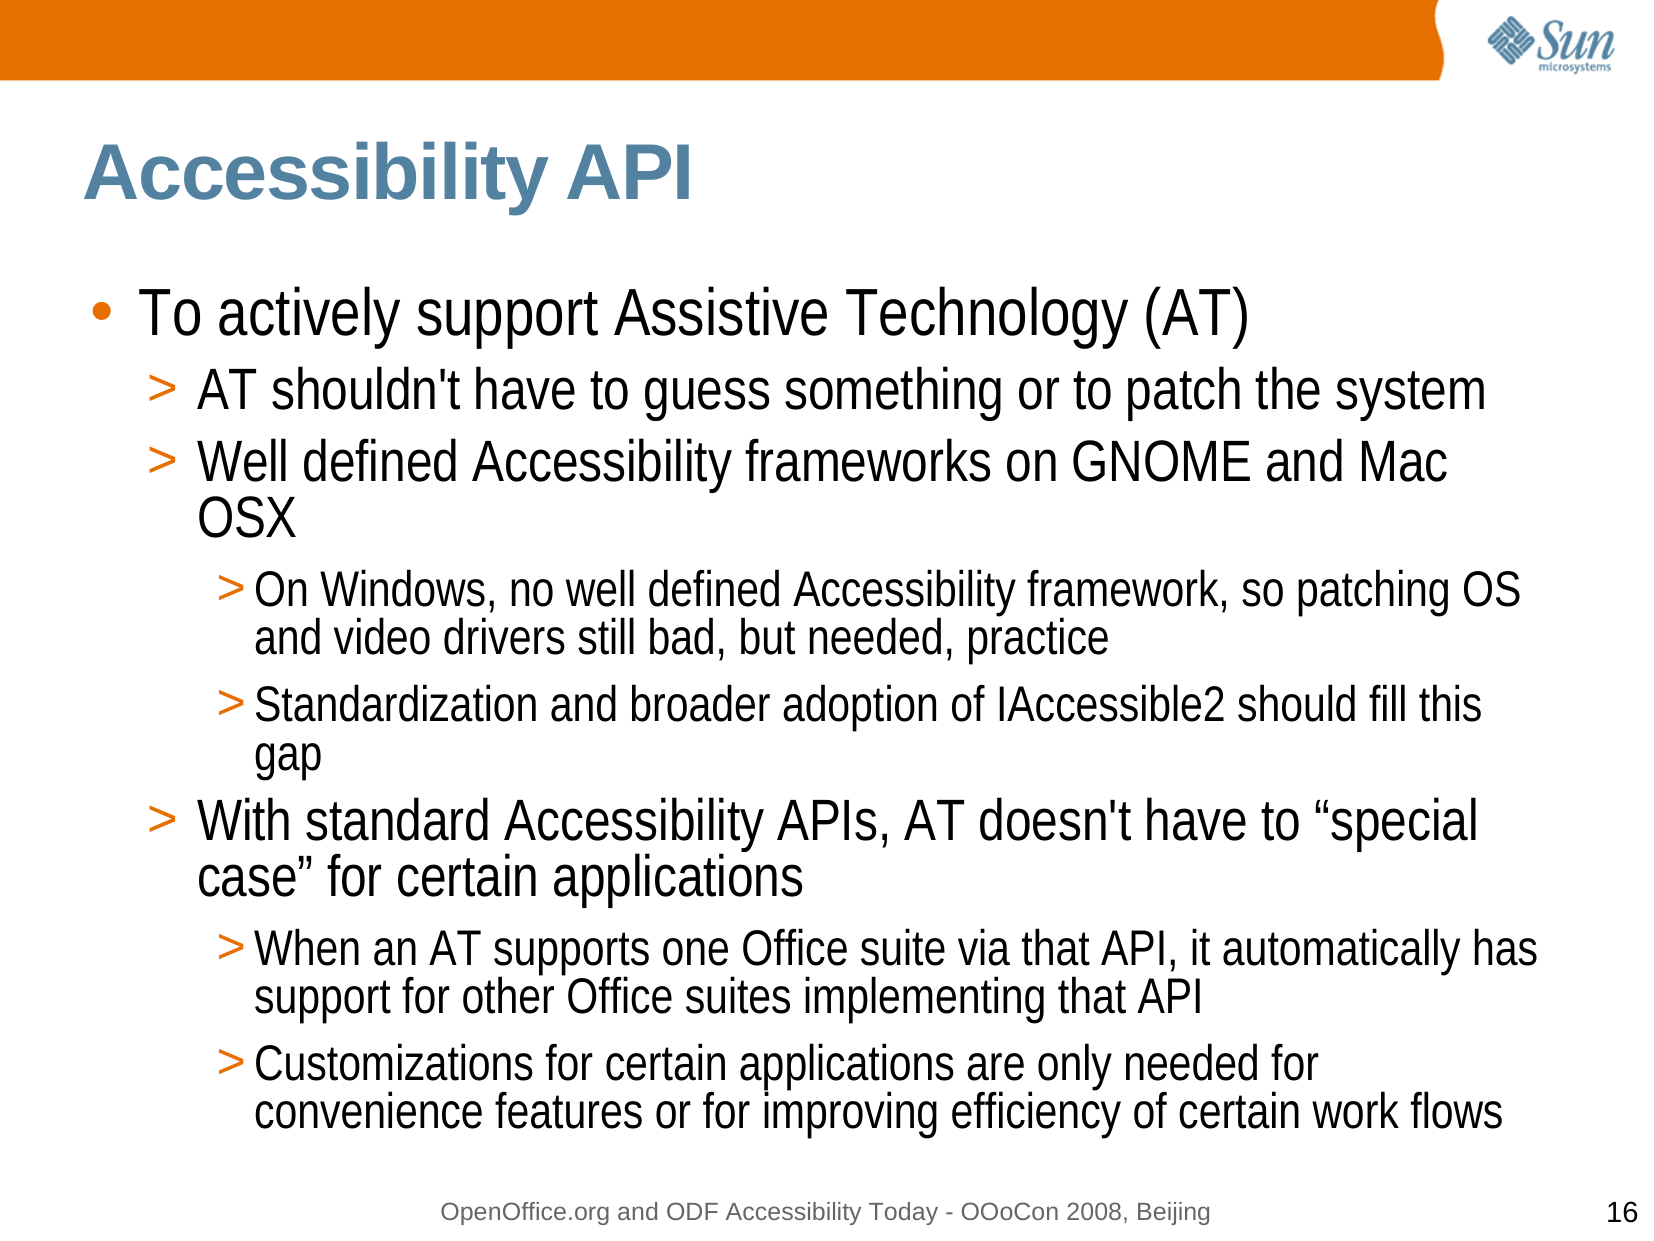

# Accessibility API
To actively support Assistive Technology (AT)
AT shouldn't have to guess something or to patch the system
Well defined Accessibility frameworks on GNOME and Mac OSX
On Windows, no well defined Accessibility framework, so patching OS and video drivers still bad, but needed, practice
Standardization and broader adoption of IAccessible2 should fill this gap
With standard Accessibility APIs, AT doesn't have to “special case” for certain applications
When an AT supports one Office suite via that API, it automatically has support for other Office suites implementing that API
Customizations for certain applications are only needed for convenience features or for improving efficiency of certain work flows